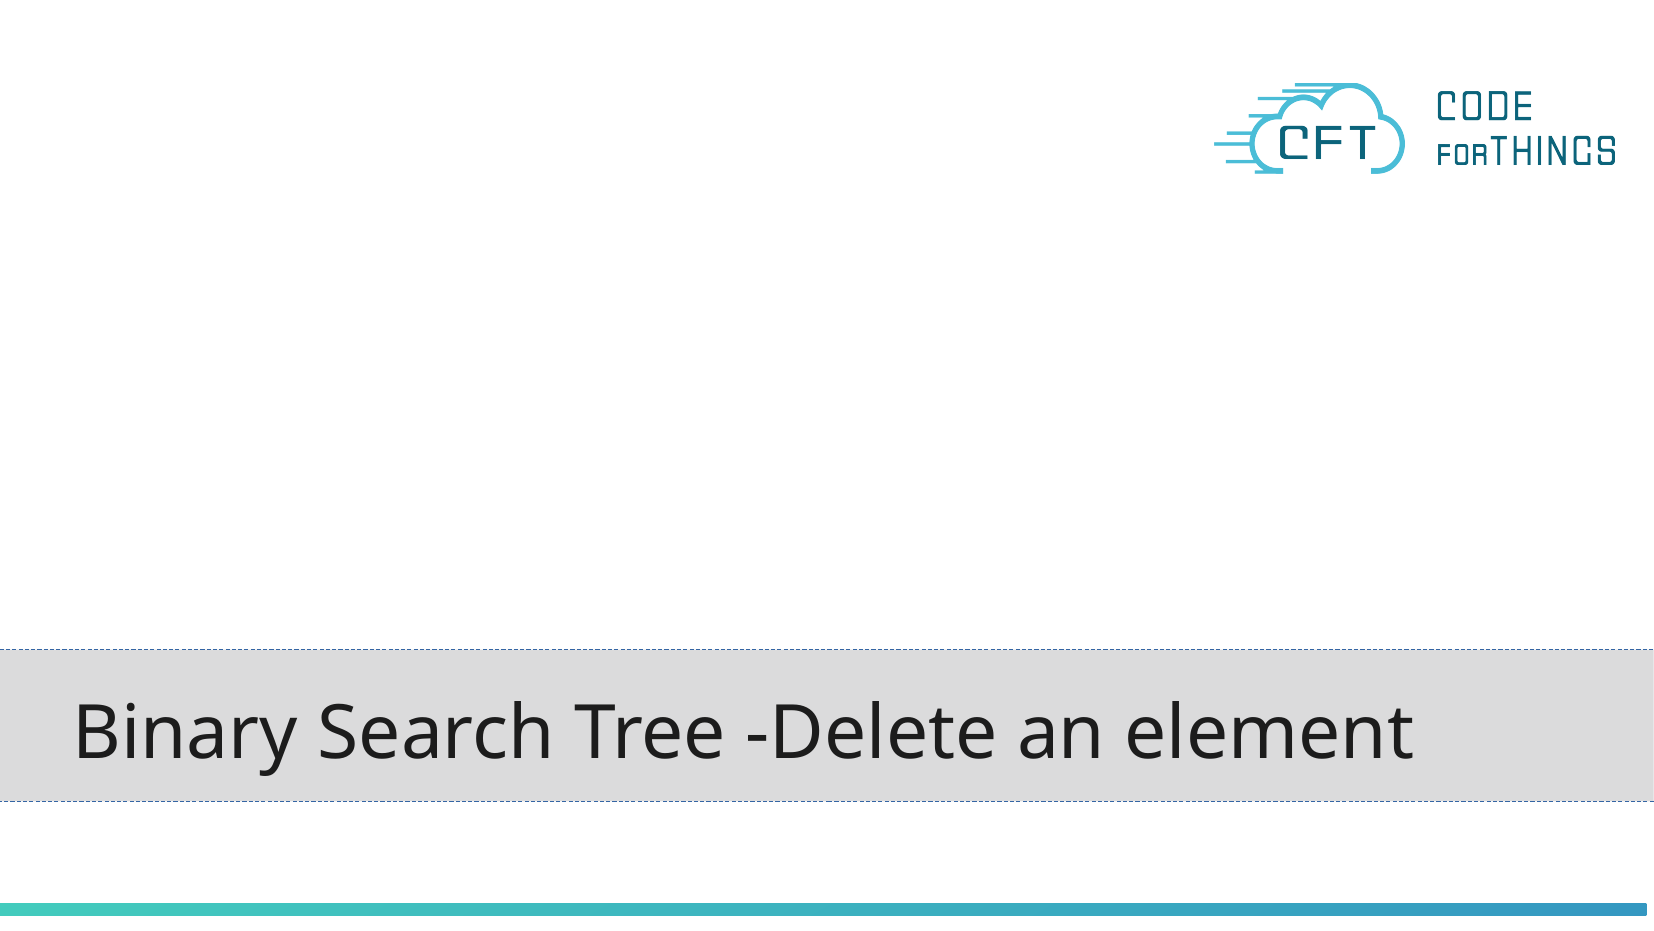

# Binary Search Tree -Delete an element